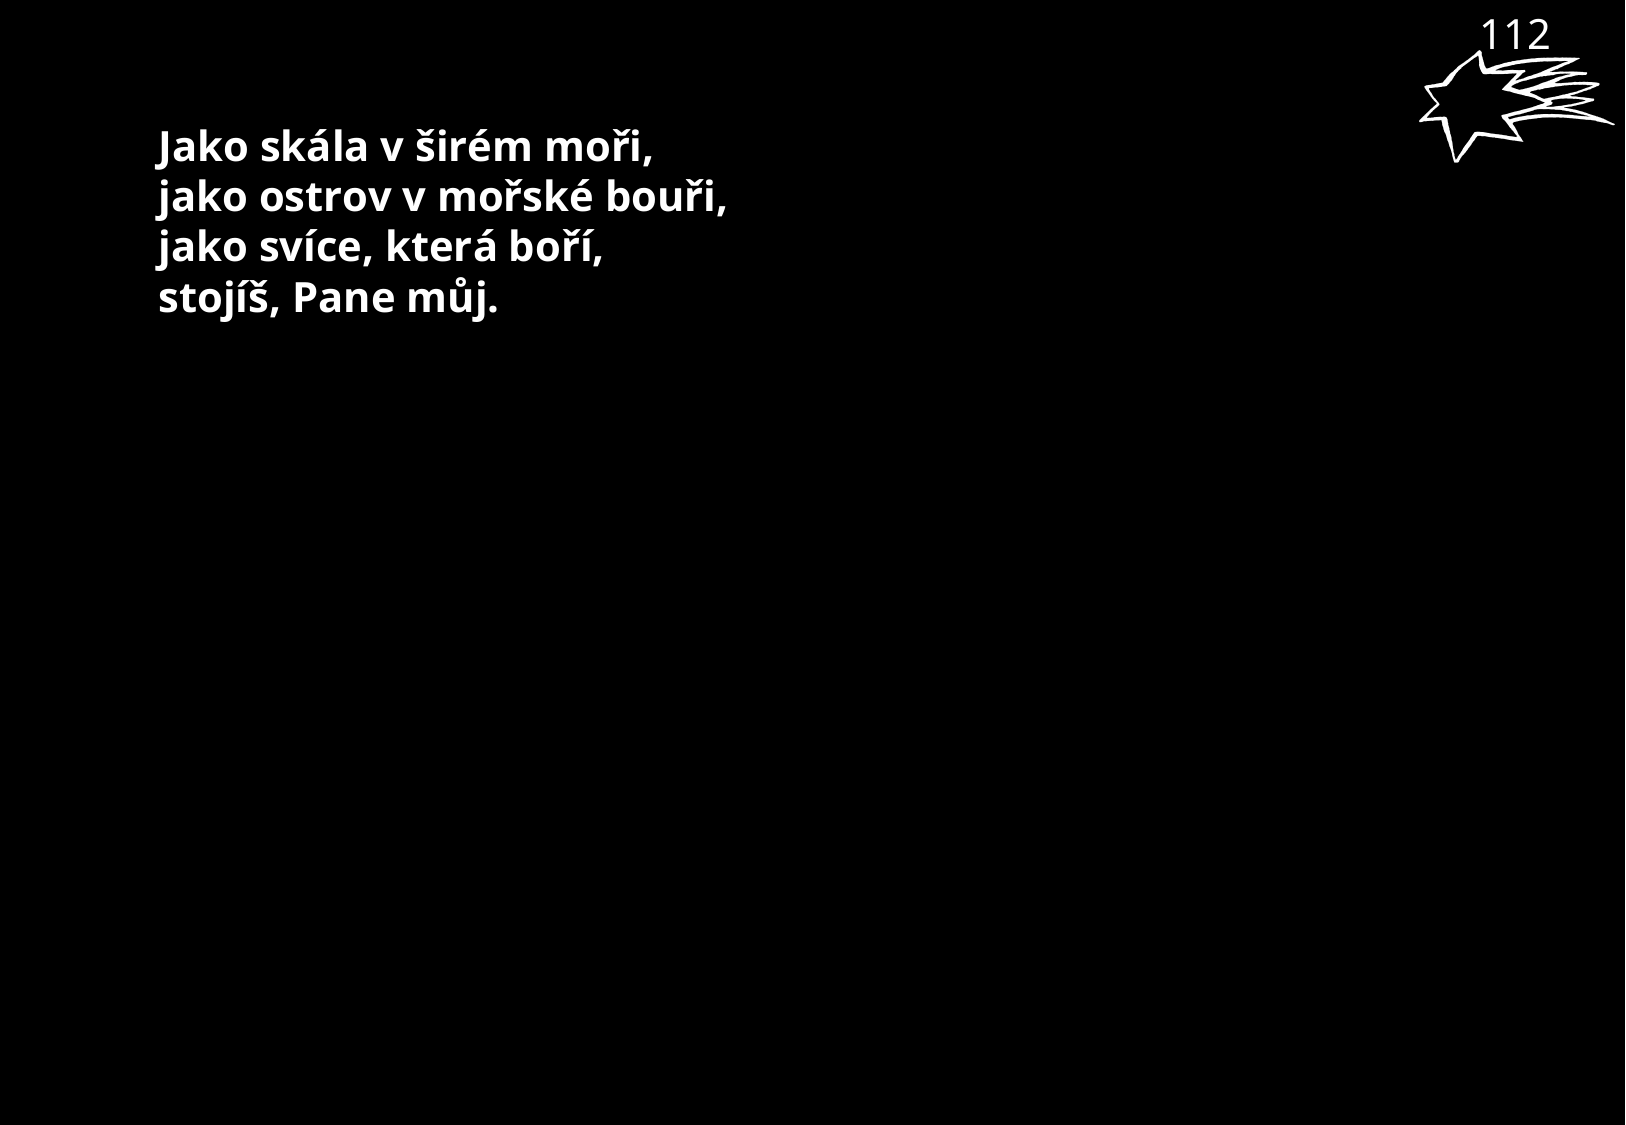

112
# Jako skála v širém moři, jako ostrov v mořské bouři, jako svíce, která boří, stojíš, Pane můj.